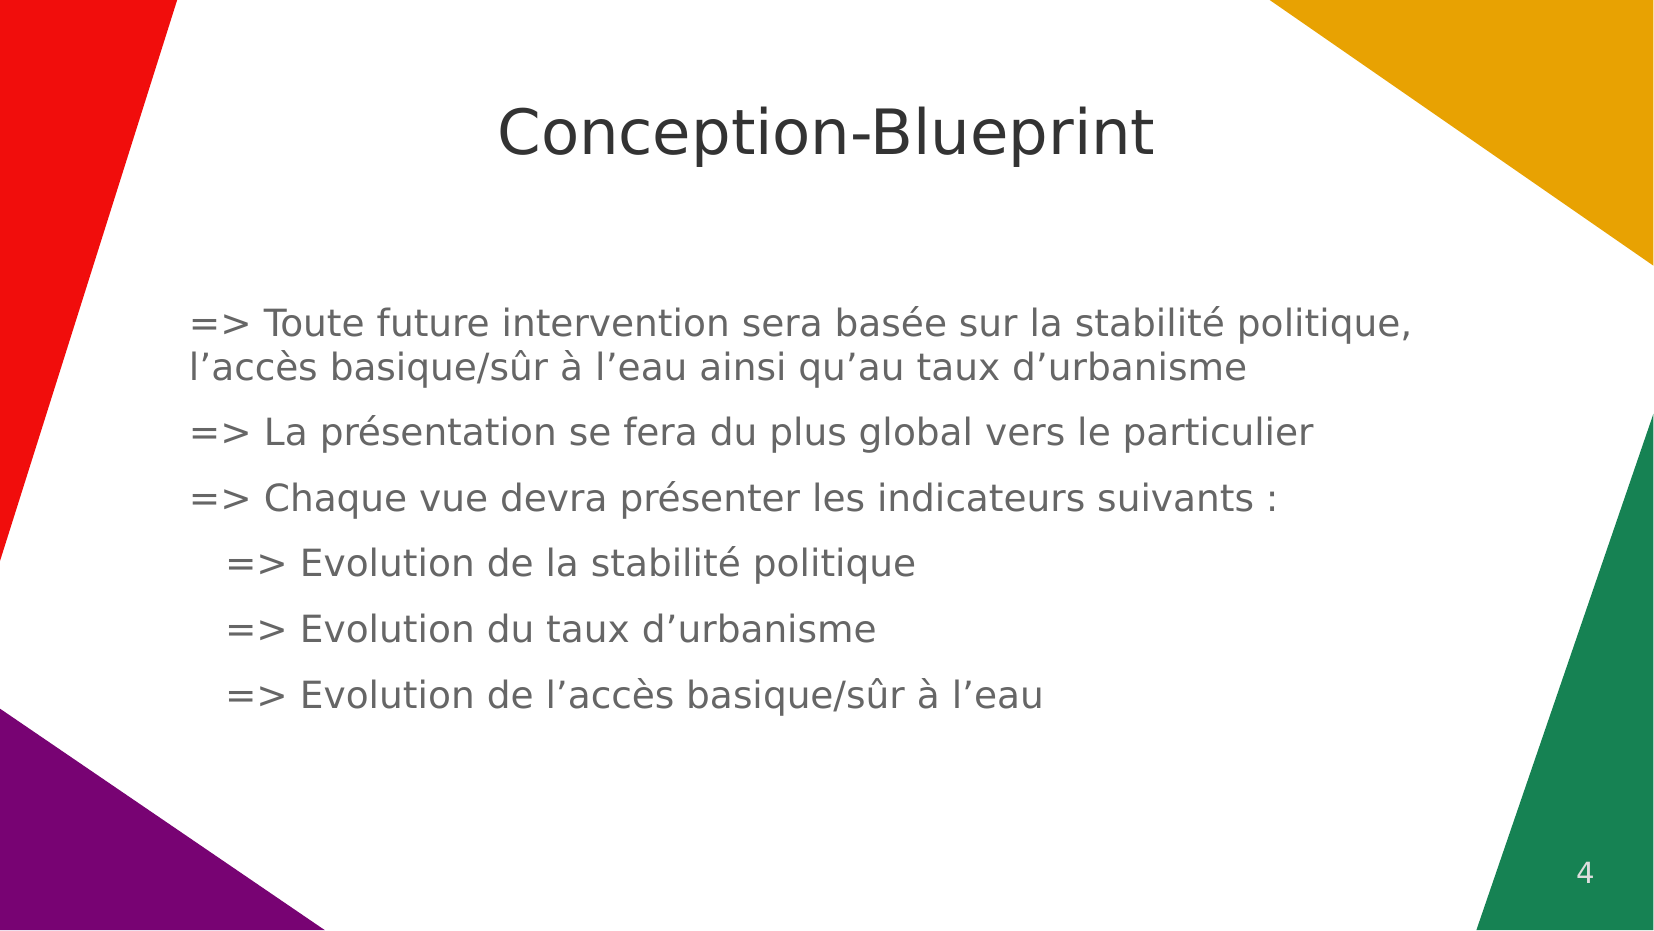

# Conception-Blueprint
=> Toute future intervention sera basée sur la stabilité politique, l’accès basique/sûr à l’eau ainsi qu’au taux d’urbanisme
=> La présentation se fera du plus global vers le particulier
=> Chaque vue devra présenter les indicateurs suivants :
 => Evolution de la stabilité politique
 => Evolution du taux d’urbanisme
 => Evolution de l’accès basique/sûr à l’eau
4